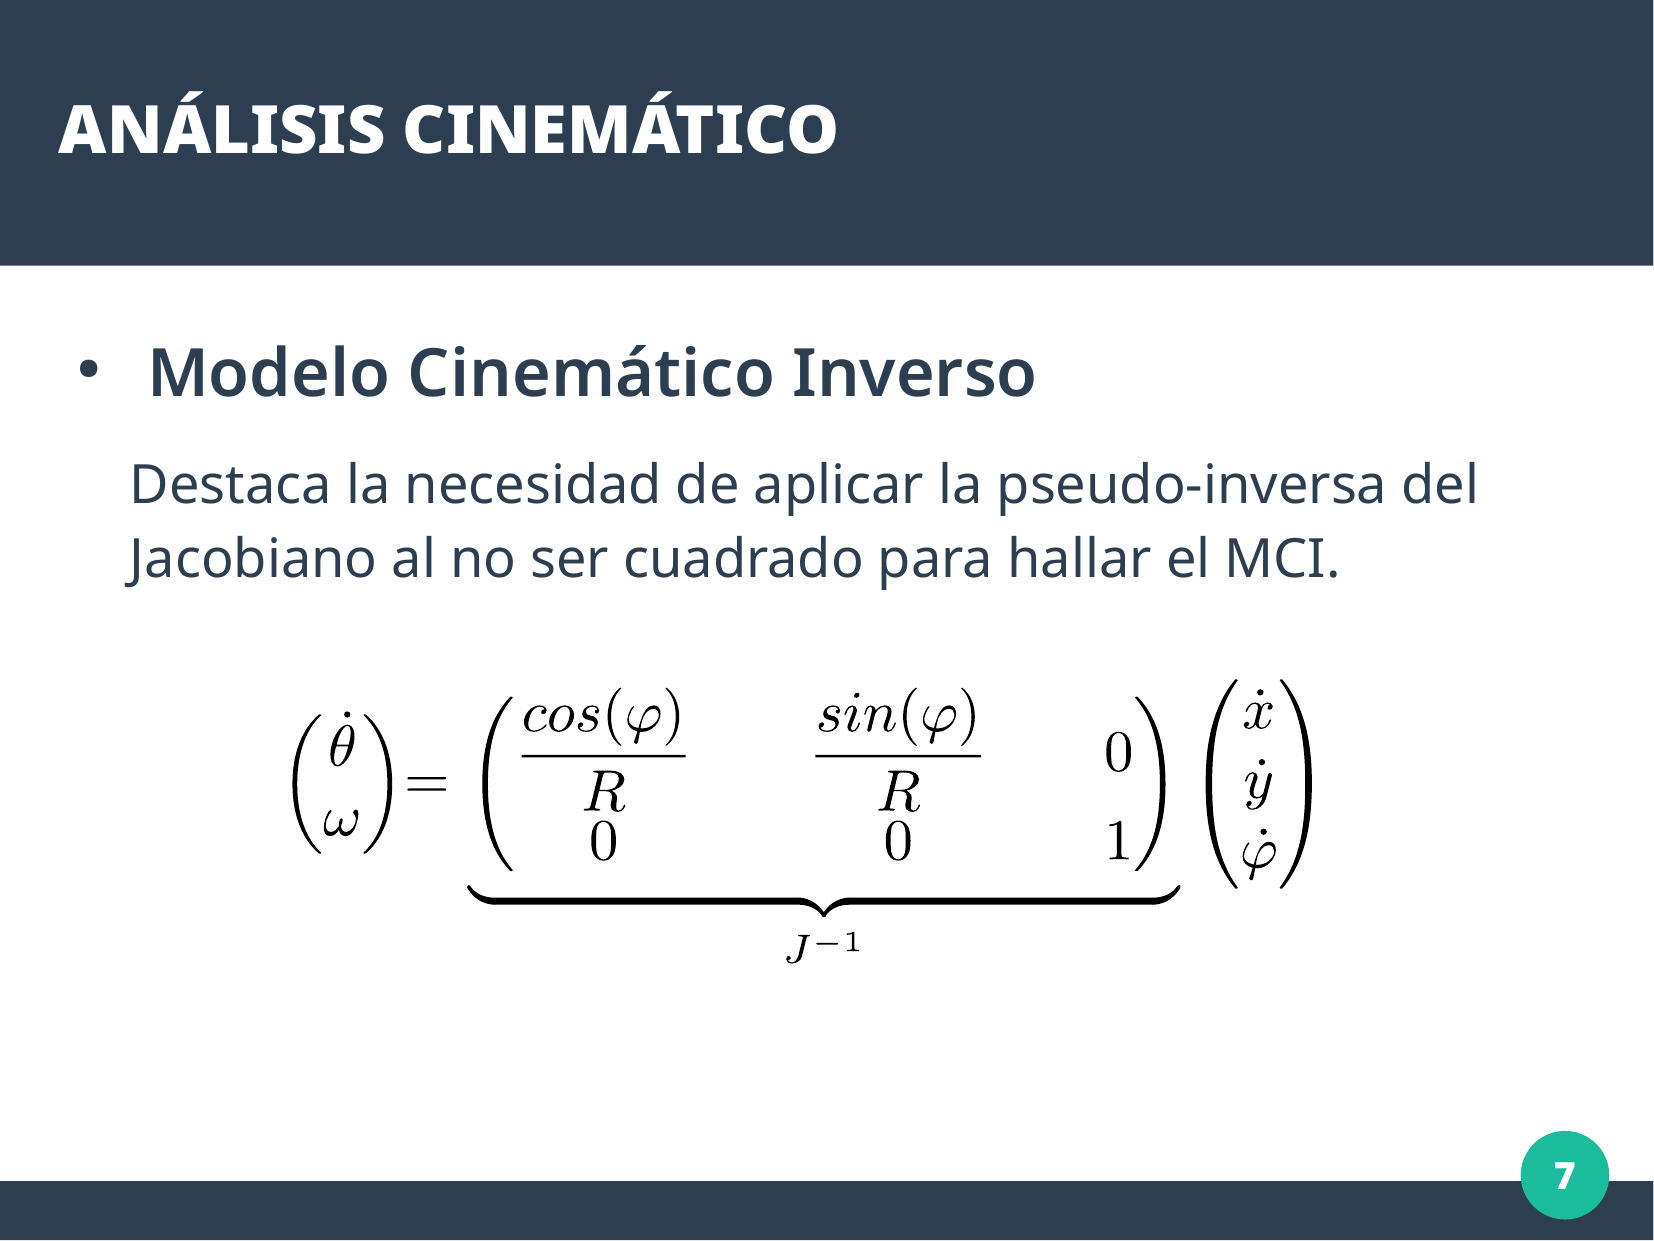

# ANÁLISIS CINEMÁTICO
 Modelo Cinemático Inverso
Destaca la necesidad de aplicar la pseudo-inversa del Jacobiano al no ser cuadrado para hallar el MCI.
7